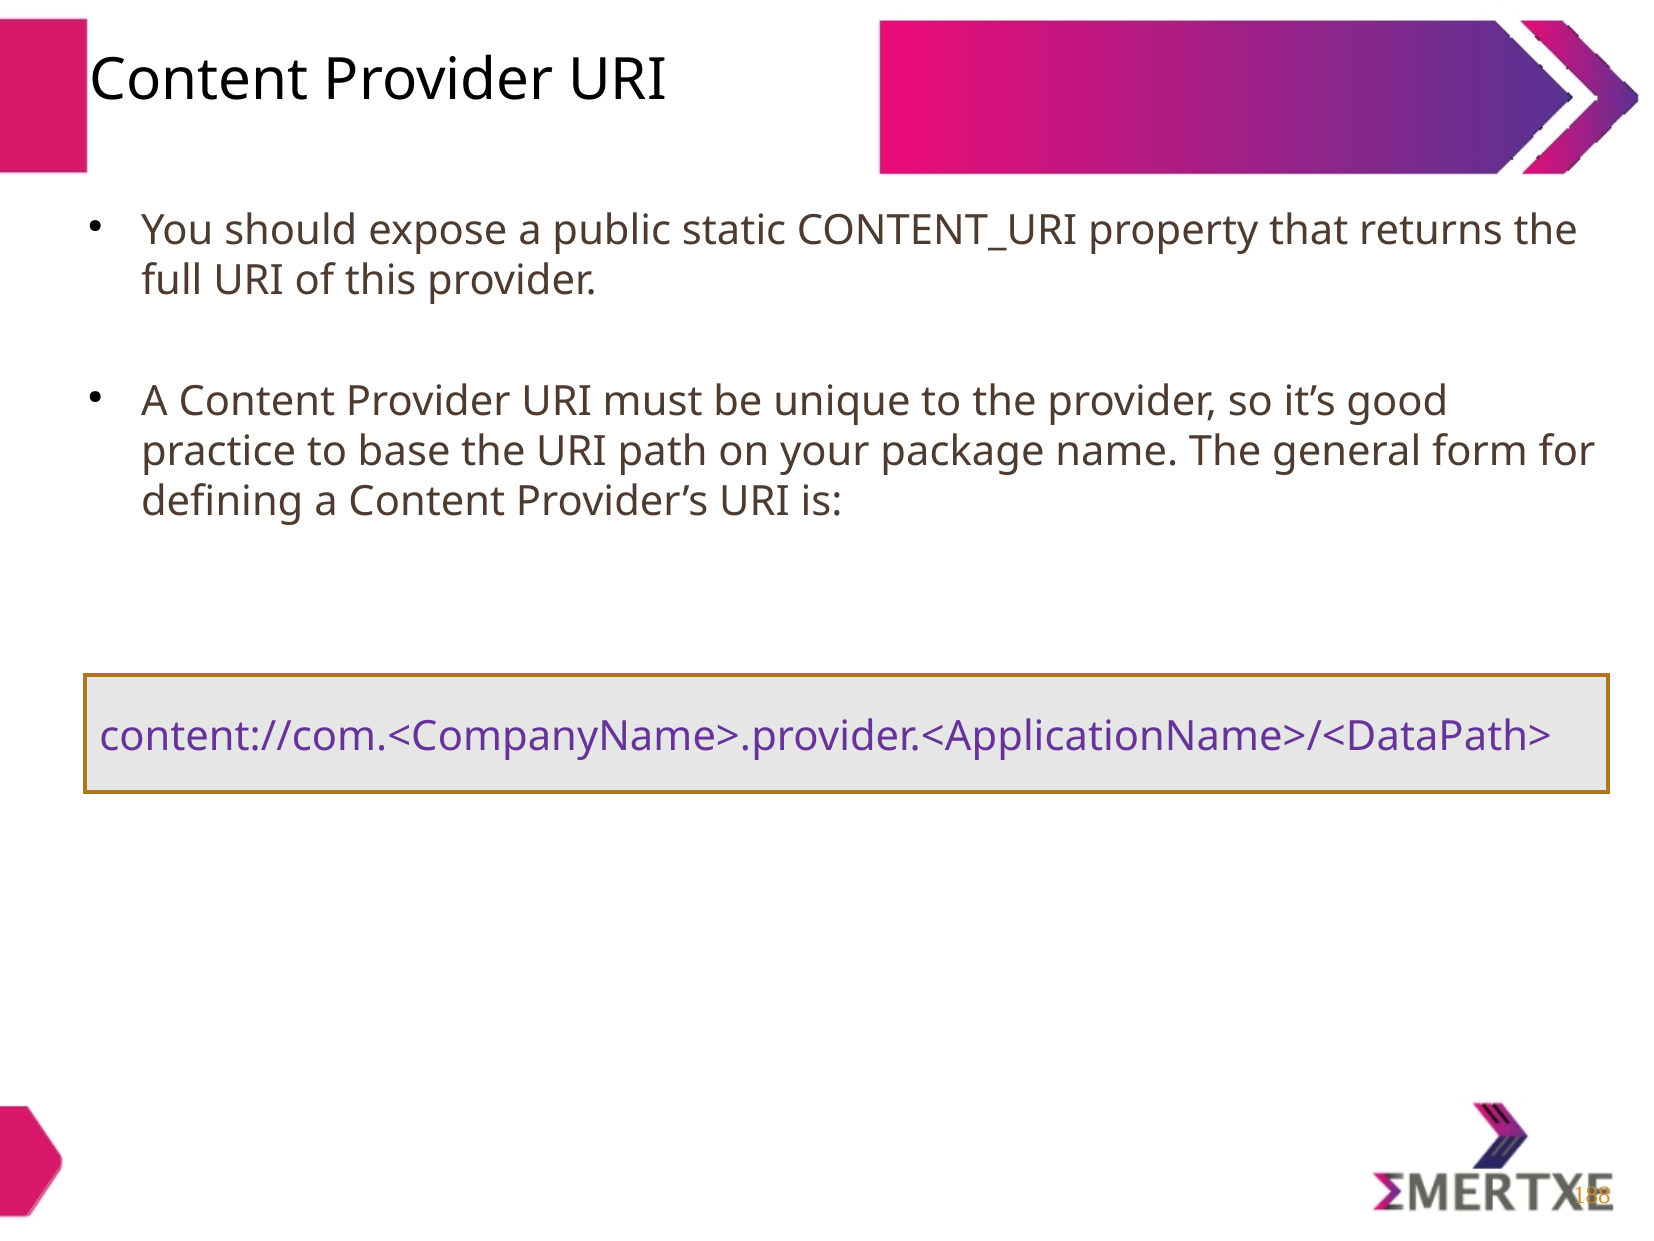

Content Provider URI
# You should expose a public static CONTENT_URI property that returns the full URI of this provider.
A Content Provider URI must be unique to the provider, so it’s good practice to base the URI path on your package name. The general form for defining a Content Provider’s URI is:
content://com.<CompanyName>.provider.<ApplicationName>/<DataPath>